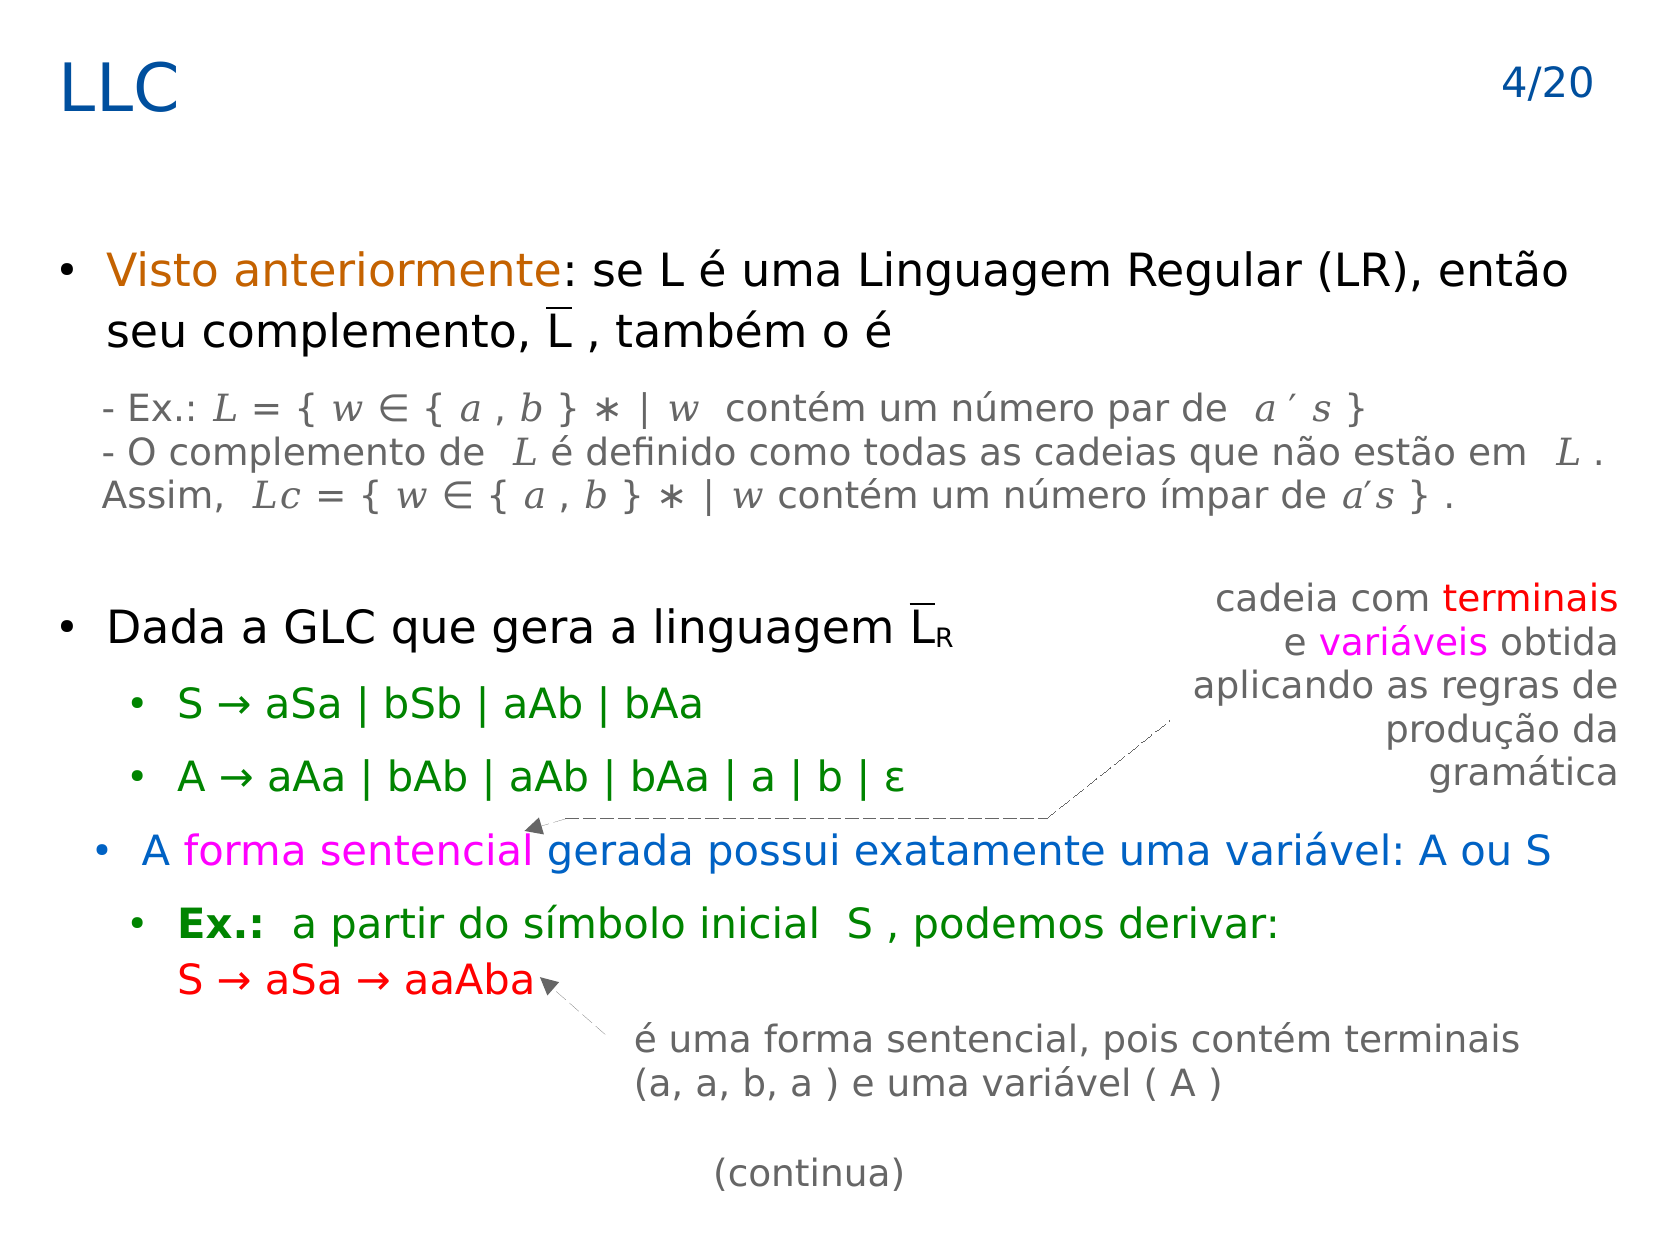

# LLC
4
Visto anteriormente: se L é uma Linguagem Regular (LR), então seu complemento, L , também o é
Dada a GLC que gera a linguagem LR
S → aSa | bSb | aAb | bAa
A → aAa | bAb | aAb | bAa | a | b | ε
A forma sentencial gerada possui exatamente uma variável: A ou S
Ex.: a partir do símbolo inicial S , podemos derivar:
S → aSa → aaAba
- Ex.: 𝐿 = { 𝑤 ∈ { 𝑎 , 𝑏 } ∗ ∣ 𝑤  contém um número par de  𝑎 ′ 𝑠 }
- O complemento de 𝐿 é definido como todas as cadeias que não estão em 𝐿 . Assim, 𝐿𝑐 = { 𝑤 ∈ { 𝑎 , 𝑏 } ∗ ∣ 𝑤 contém um número ímpar de 𝑎′𝑠 } .
cadeia com terminais e variáveis obtida aplicando as regras de produção da gramática
é uma forma sentencial, pois contém terminais
(a, a, b, a ) e uma variável ( A )
(continua)